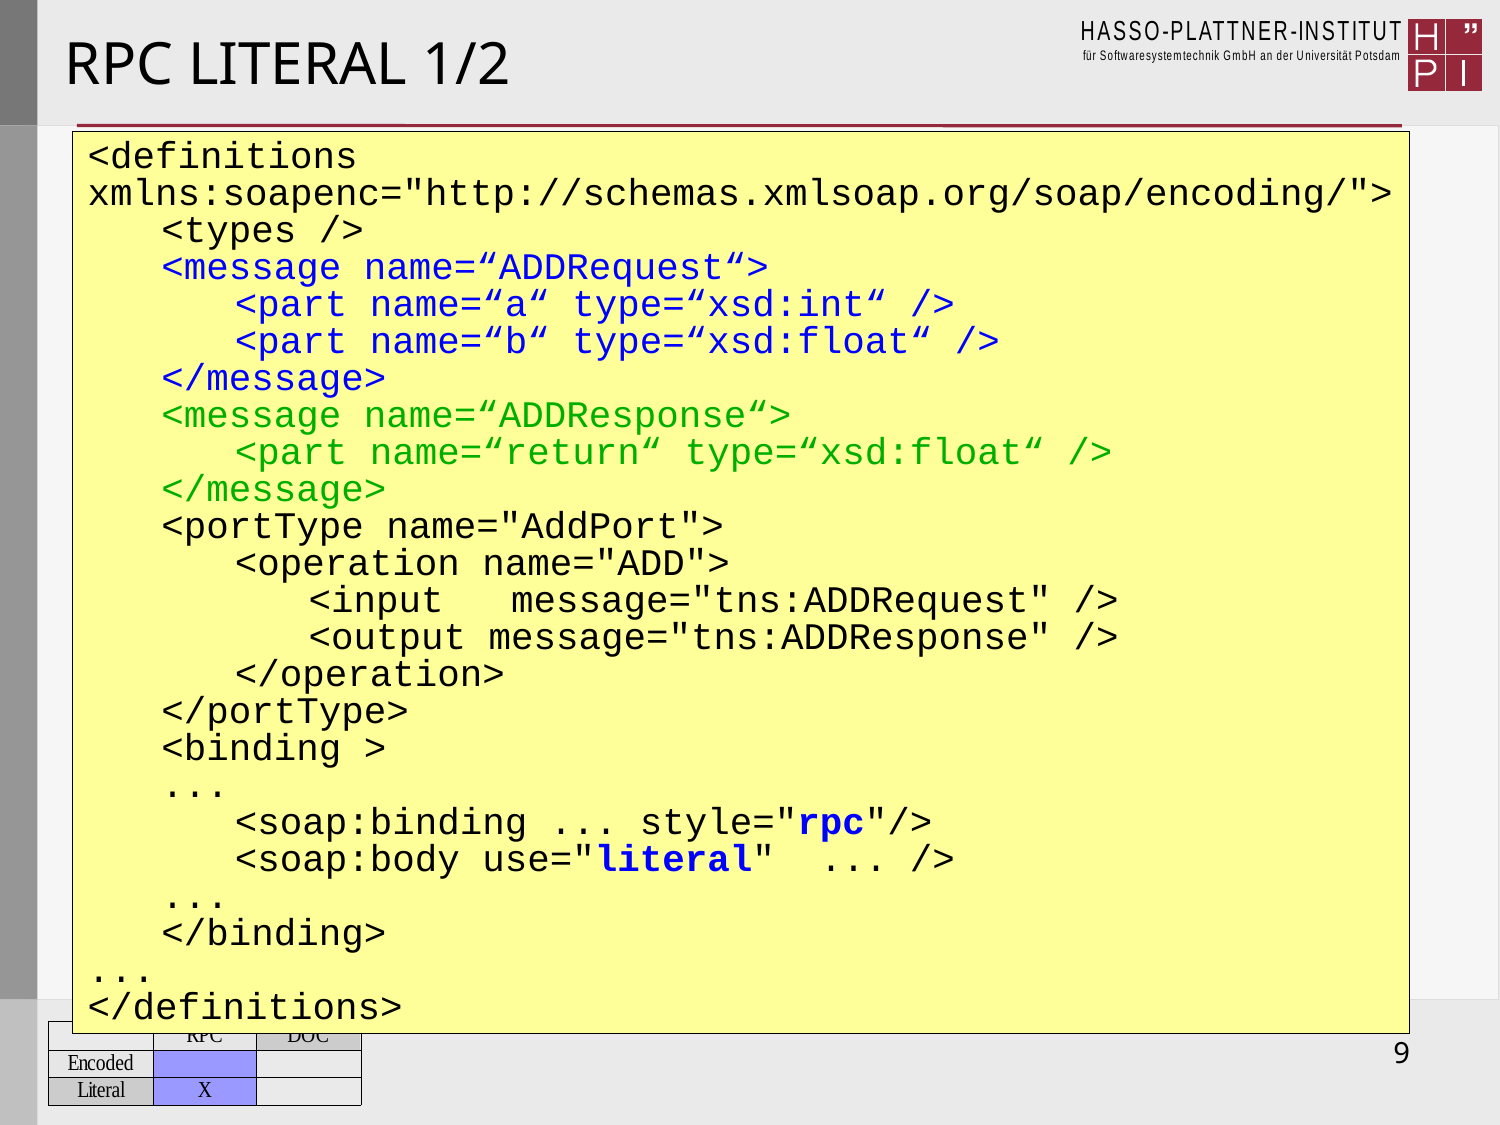

# RPC LITERAL 1/2
<definitions xmlns:soapenc="http://schemas.xmlsoap.org/soap/encoding/">
	<types />
	<message name=“ADDRequest“>
		<part name=“a“ type=“xsd:int“ />
		<part name=“b“ type=“xsd:float“ />
	</message>
	<message name=“ADDResponse“>
		<part name=“return“ type=“xsd:float“ />
	</message>
	<portType name="AddPort">
		<operation name="ADD">
			<input message="tns:ADDRequest" />
			<output message="tns:ADDResponse" />
		</operation>
	</portType>
	<binding >
	...
		<soap:binding ... style="rpc"/>
		<soap:body use="literal" ... />
	...
	</binding>
...
</definitions>